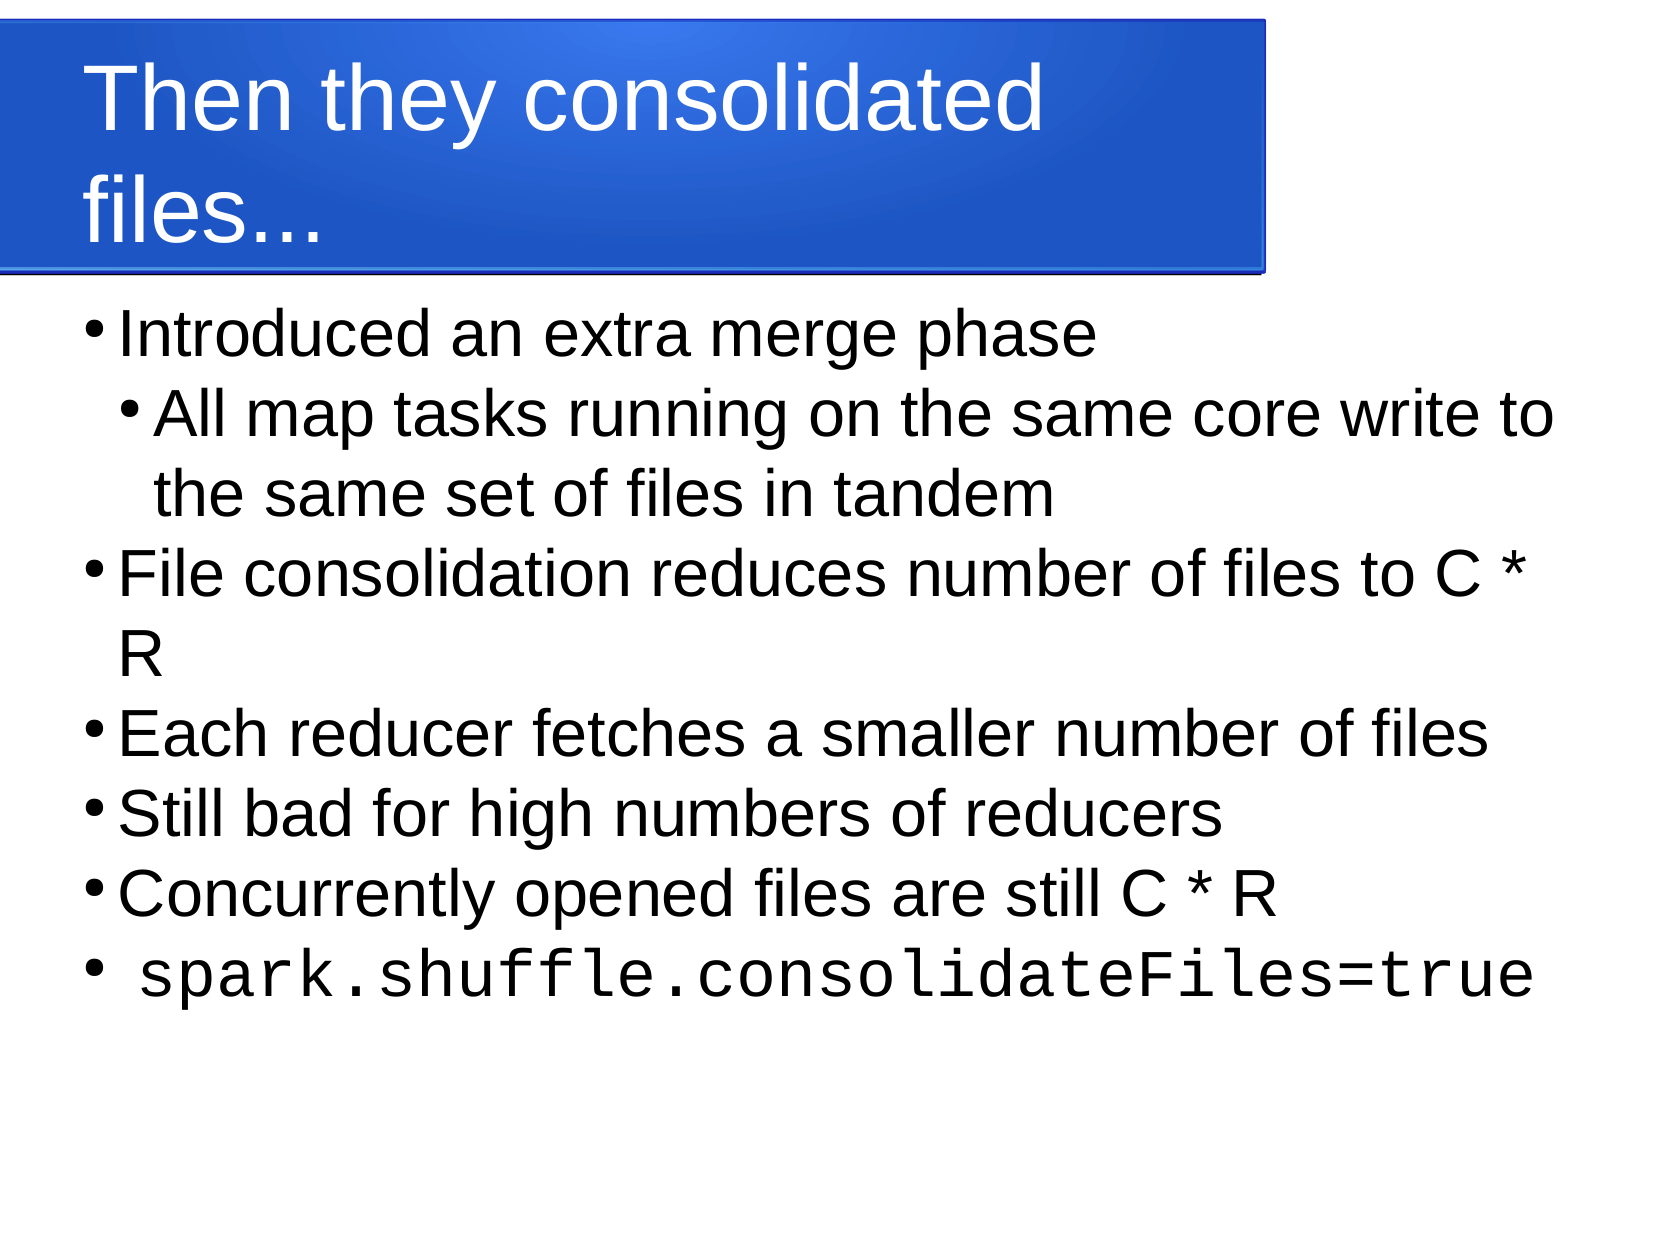

Then they consolidated files...
Introduced an extra merge phase
All map tasks running on the same core write to the same set of files in tandem
File consolidation reduces number of files to C * R
Each reducer fetches a smaller number of files
Still bad for high numbers of reducers
Concurrently opened files are still C * R
 spark.shuffle.consolidateFiles=true